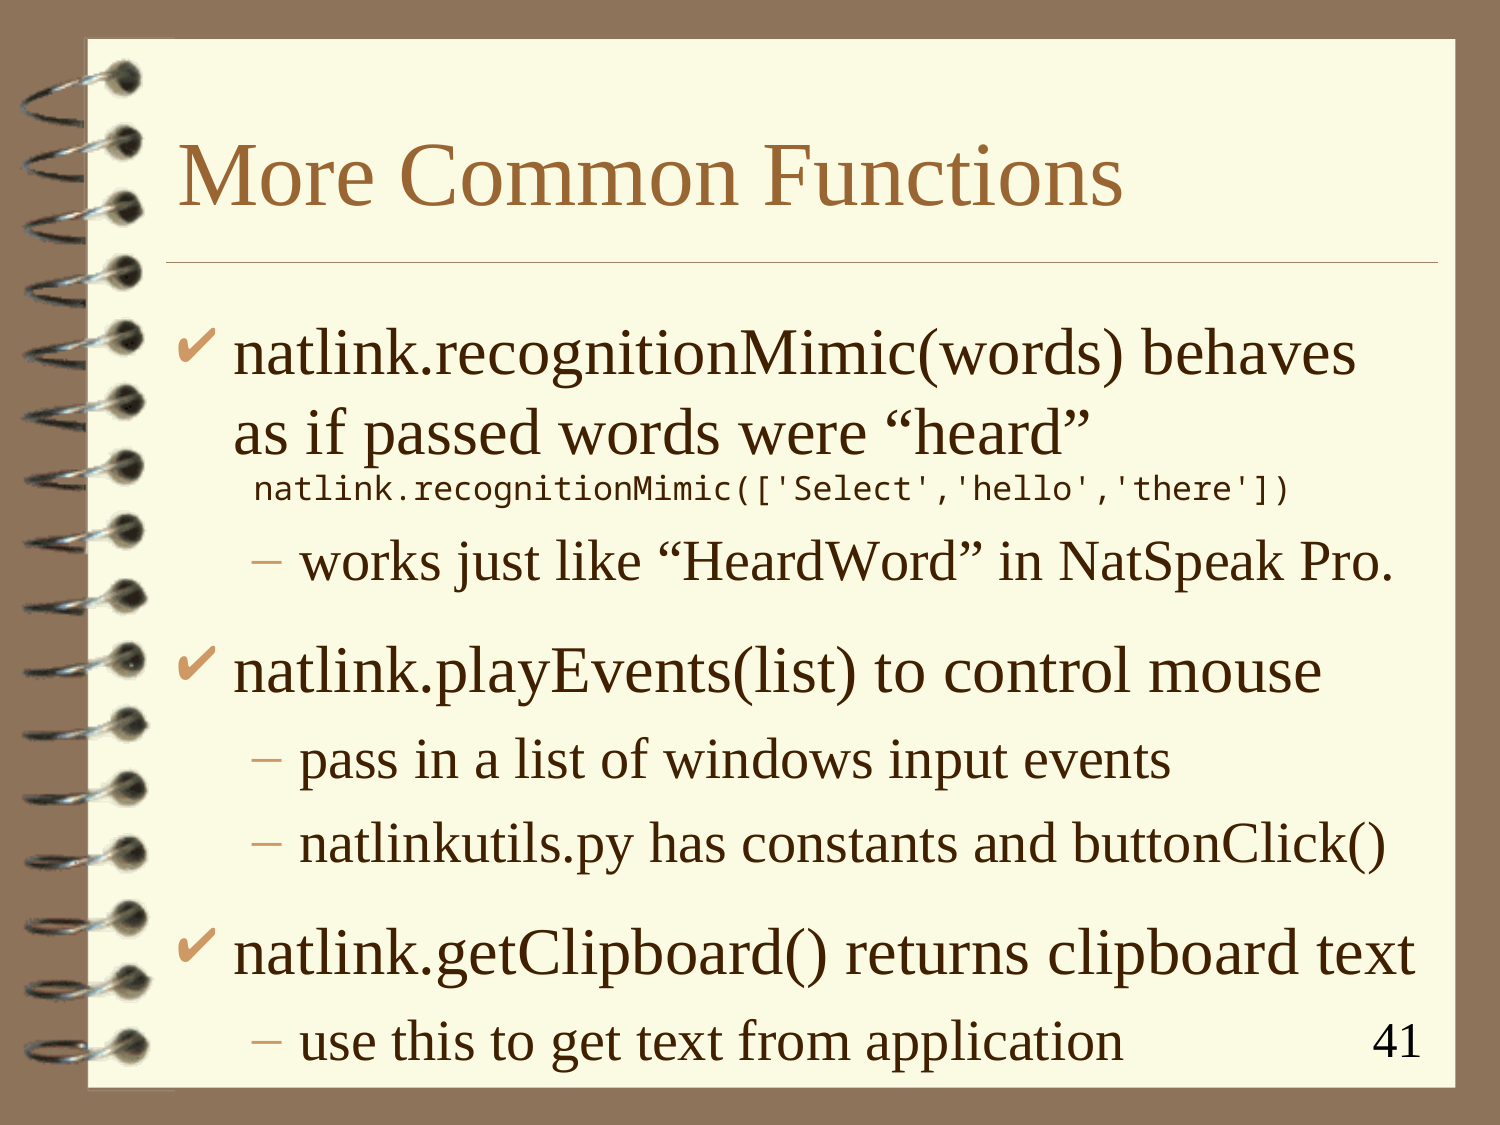

# More Common Functions
natlink.recognitionMimic(words) behaves as if passed words were “heard”
 natlink.recognitionMimic(['Select','hello','there'])
works just like “HeardWord” in NatSpeak Pro.
natlink.playEvents(list) to control mouse
pass in a list of windows input events
natlinkutils.py has constants and buttonClick()
natlink.getClipboard() returns clipboard text
use this to get text from application
41